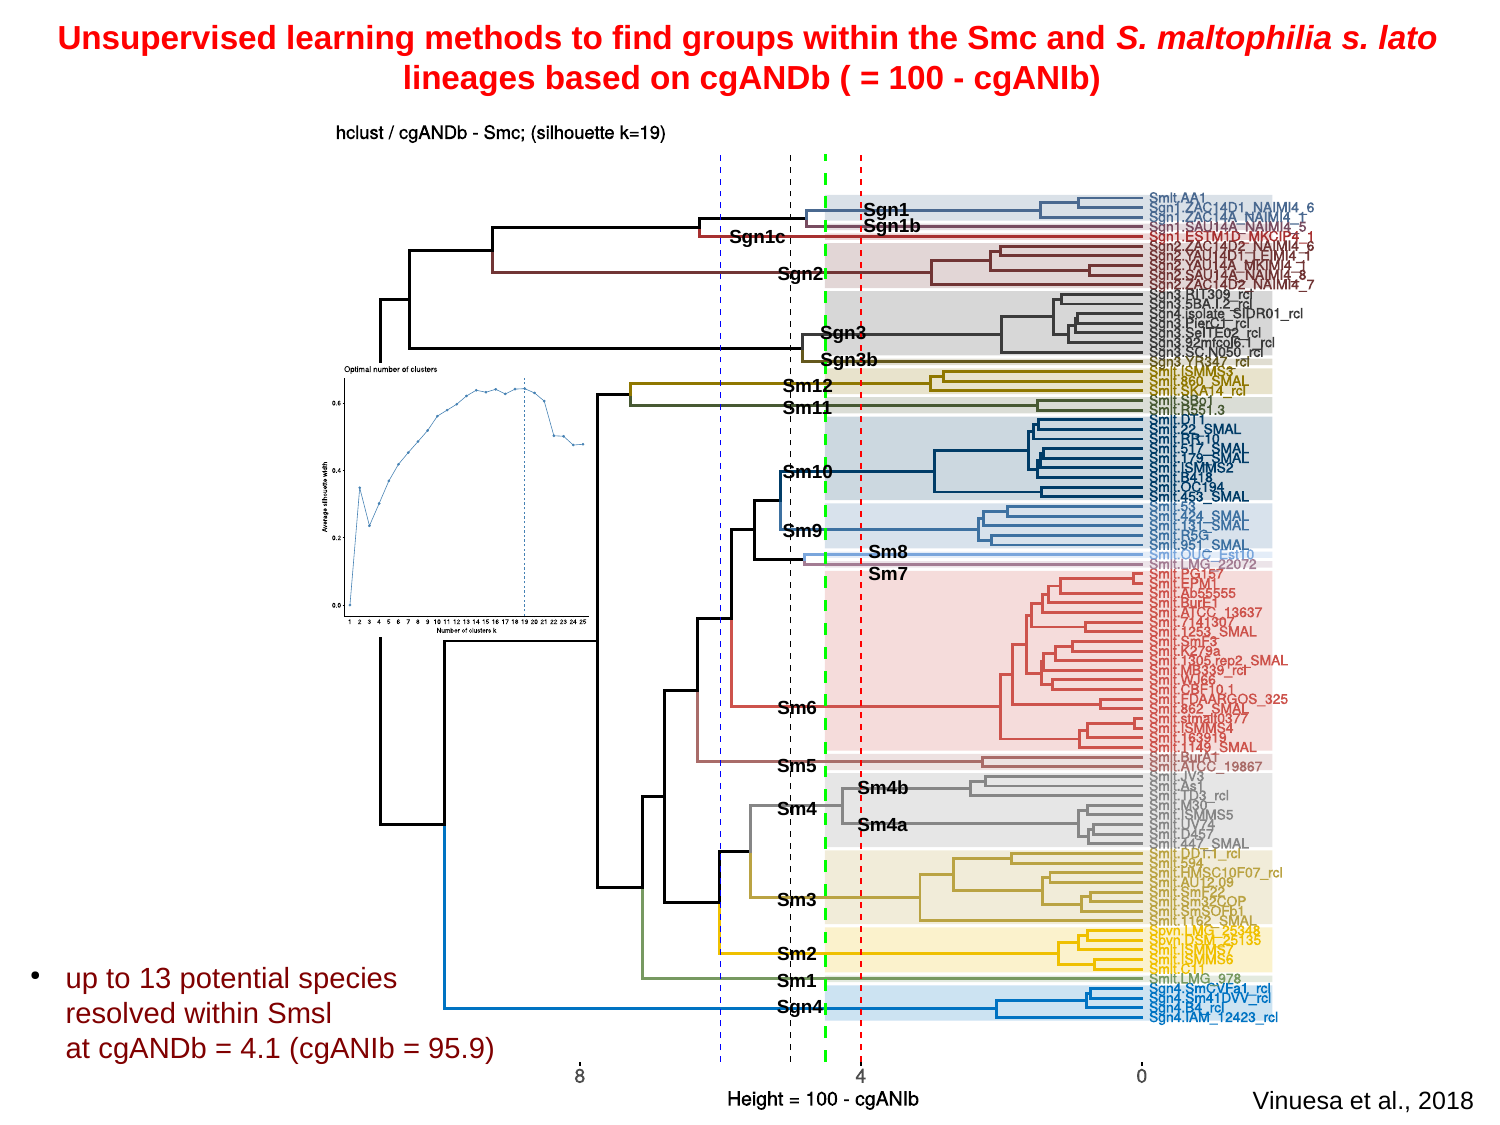

Unsupervised learning methods to find groups within the Smc and S. maltophilia s. lato
lineages based on cgANDb ( = 100 - cgANIb)
up to 13 potential species
resolved within Smsl
at cgANDb = 4.1 (cgANIb = 95.9)
Vinuesa et al., 2018
Figure 8